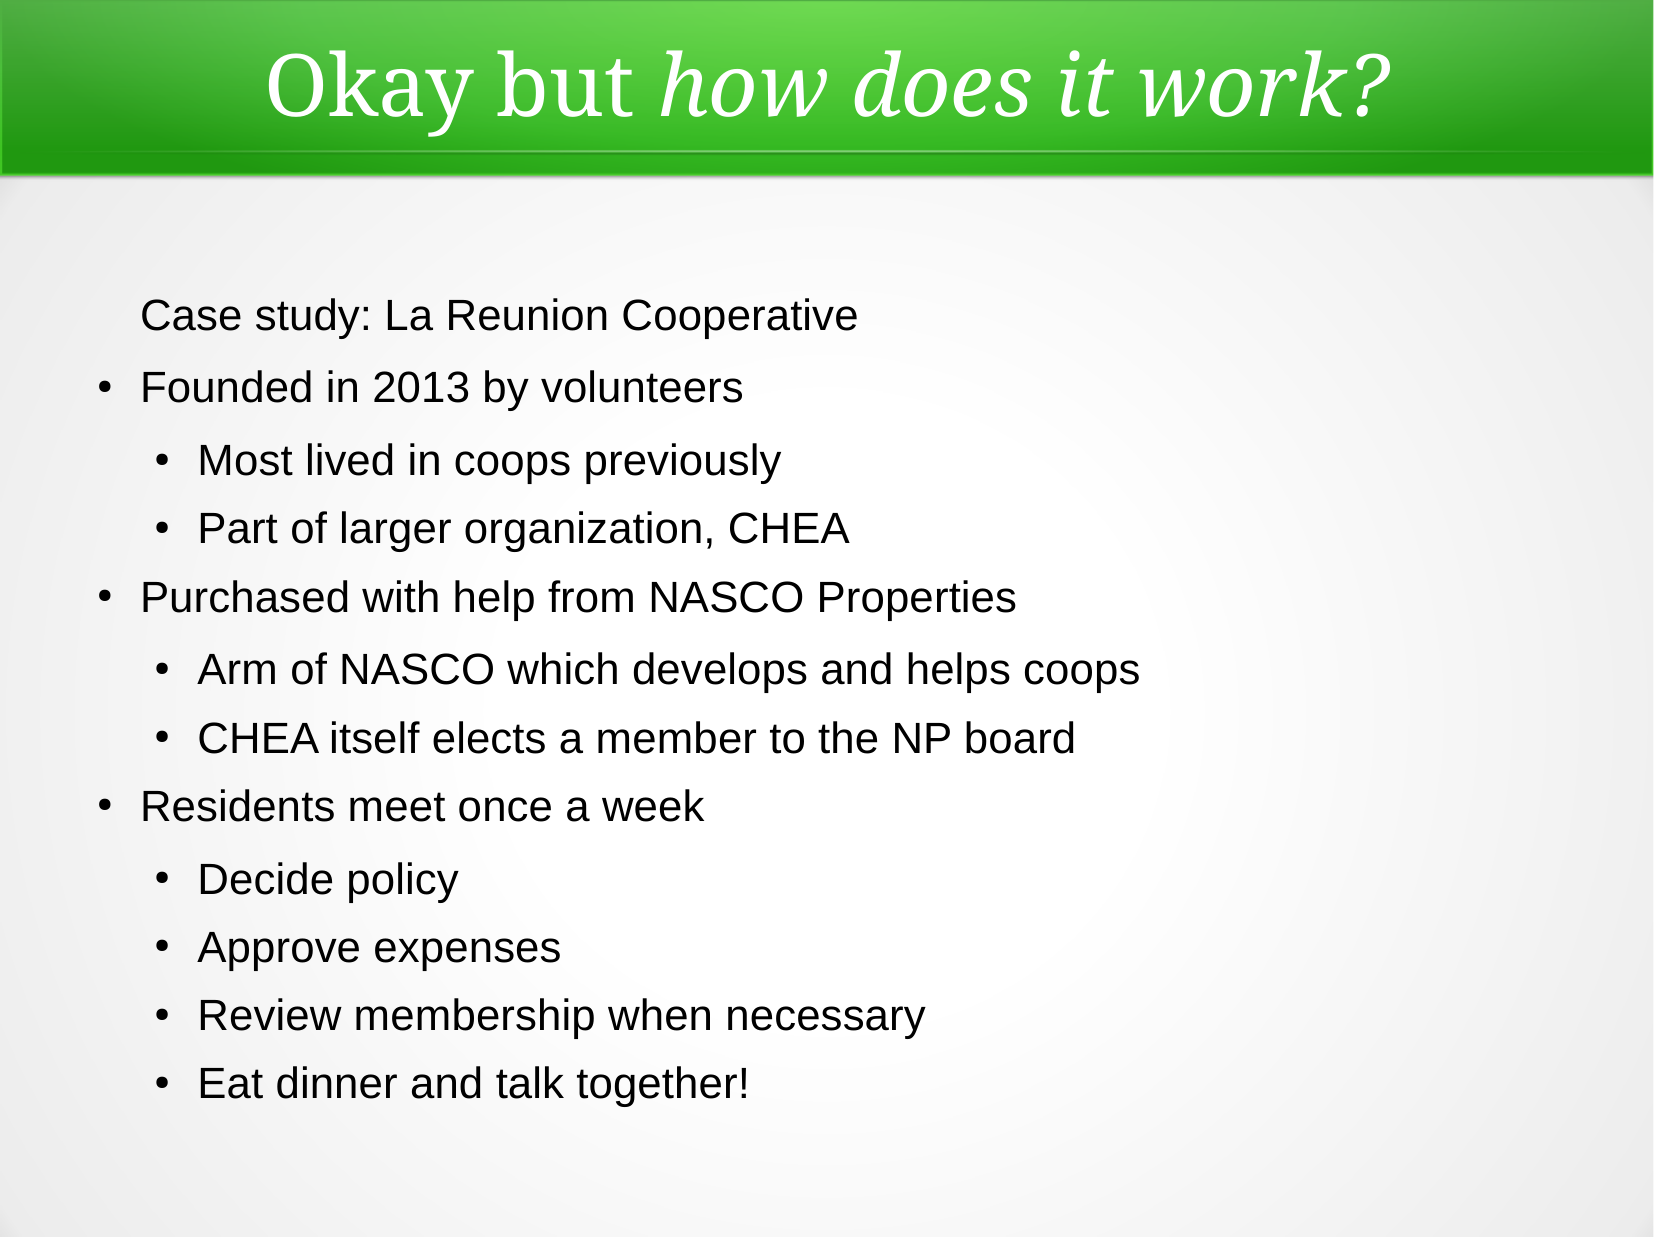

# Okay but how does it work?
Case study: La Reunion Cooperative
Founded in 2013 by volunteers
Most lived in coops previously
Part of larger organization, CHEA
Purchased with help from NASCO Properties
Arm of NASCO which develops and helps coops
CHEA itself elects a member to the NP board
Residents meet once a week
Decide policy
Approve expenses
Review membership when necessary
Eat dinner and talk together!